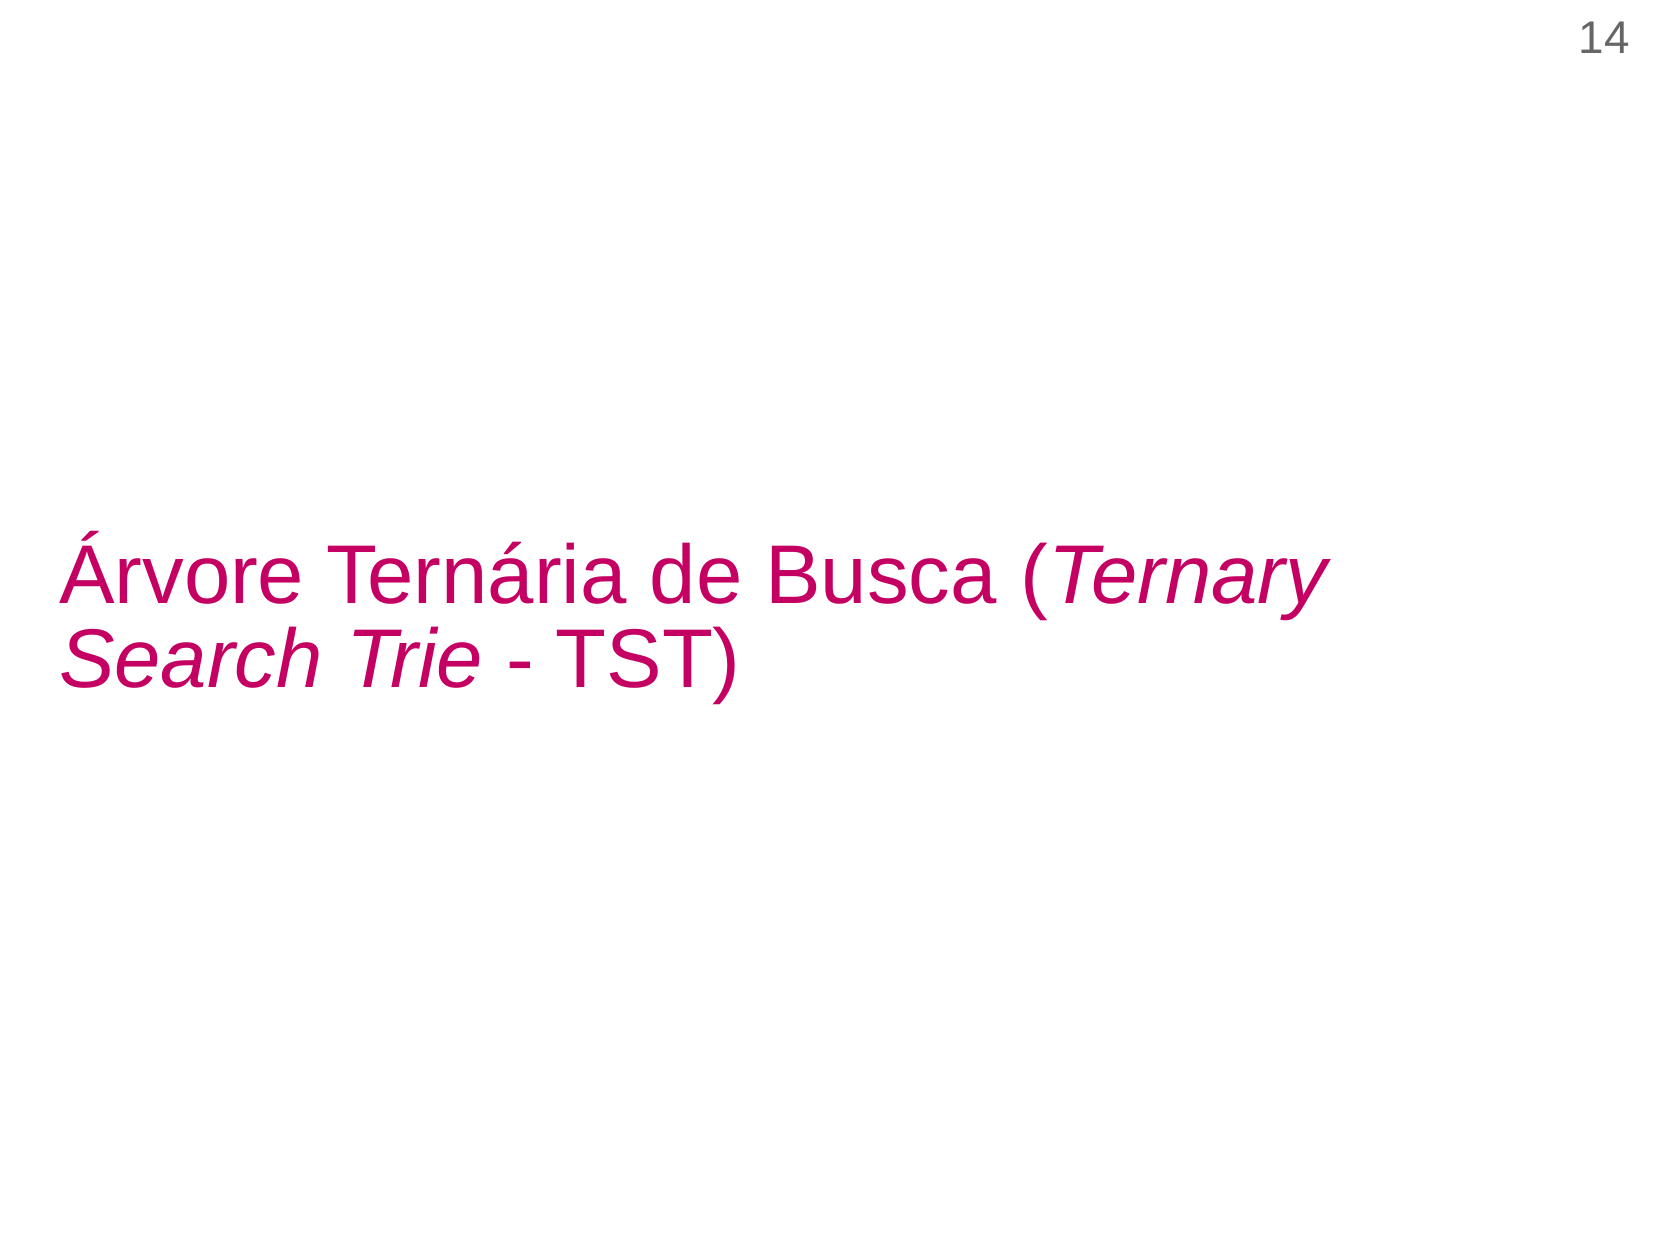

14
# Árvore Ternária de Busca (Ternary Search Trie - TST)